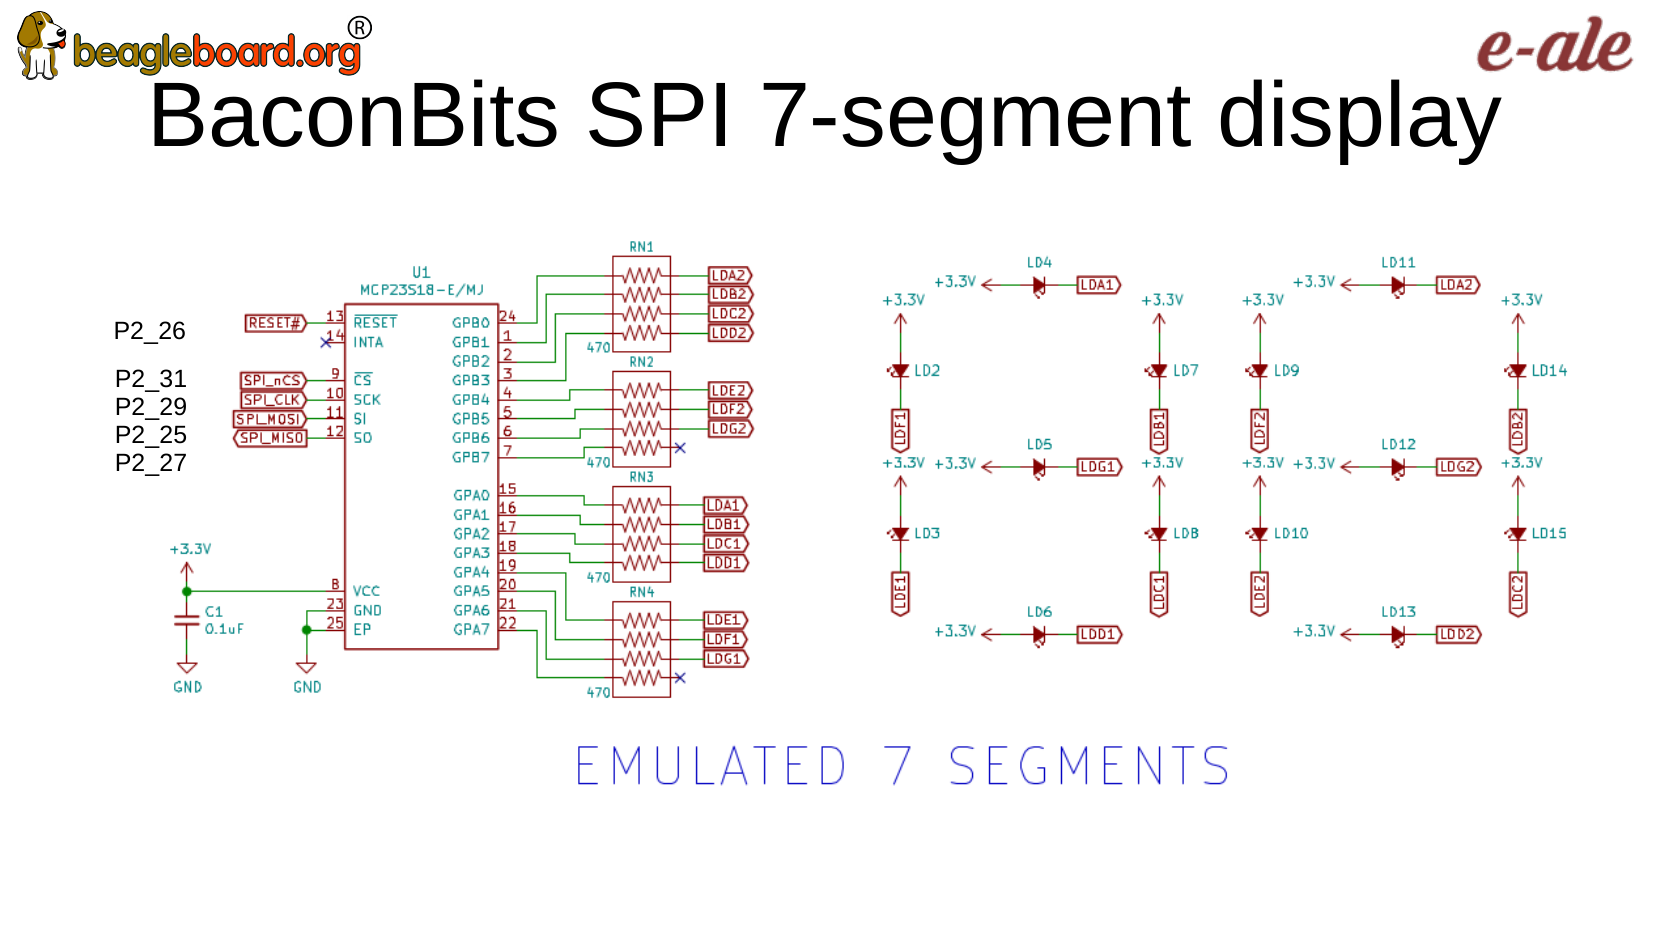

# BaconBits SPI 7-segment display
P2_26
P2_31
P2_29
P2_25
P2_27